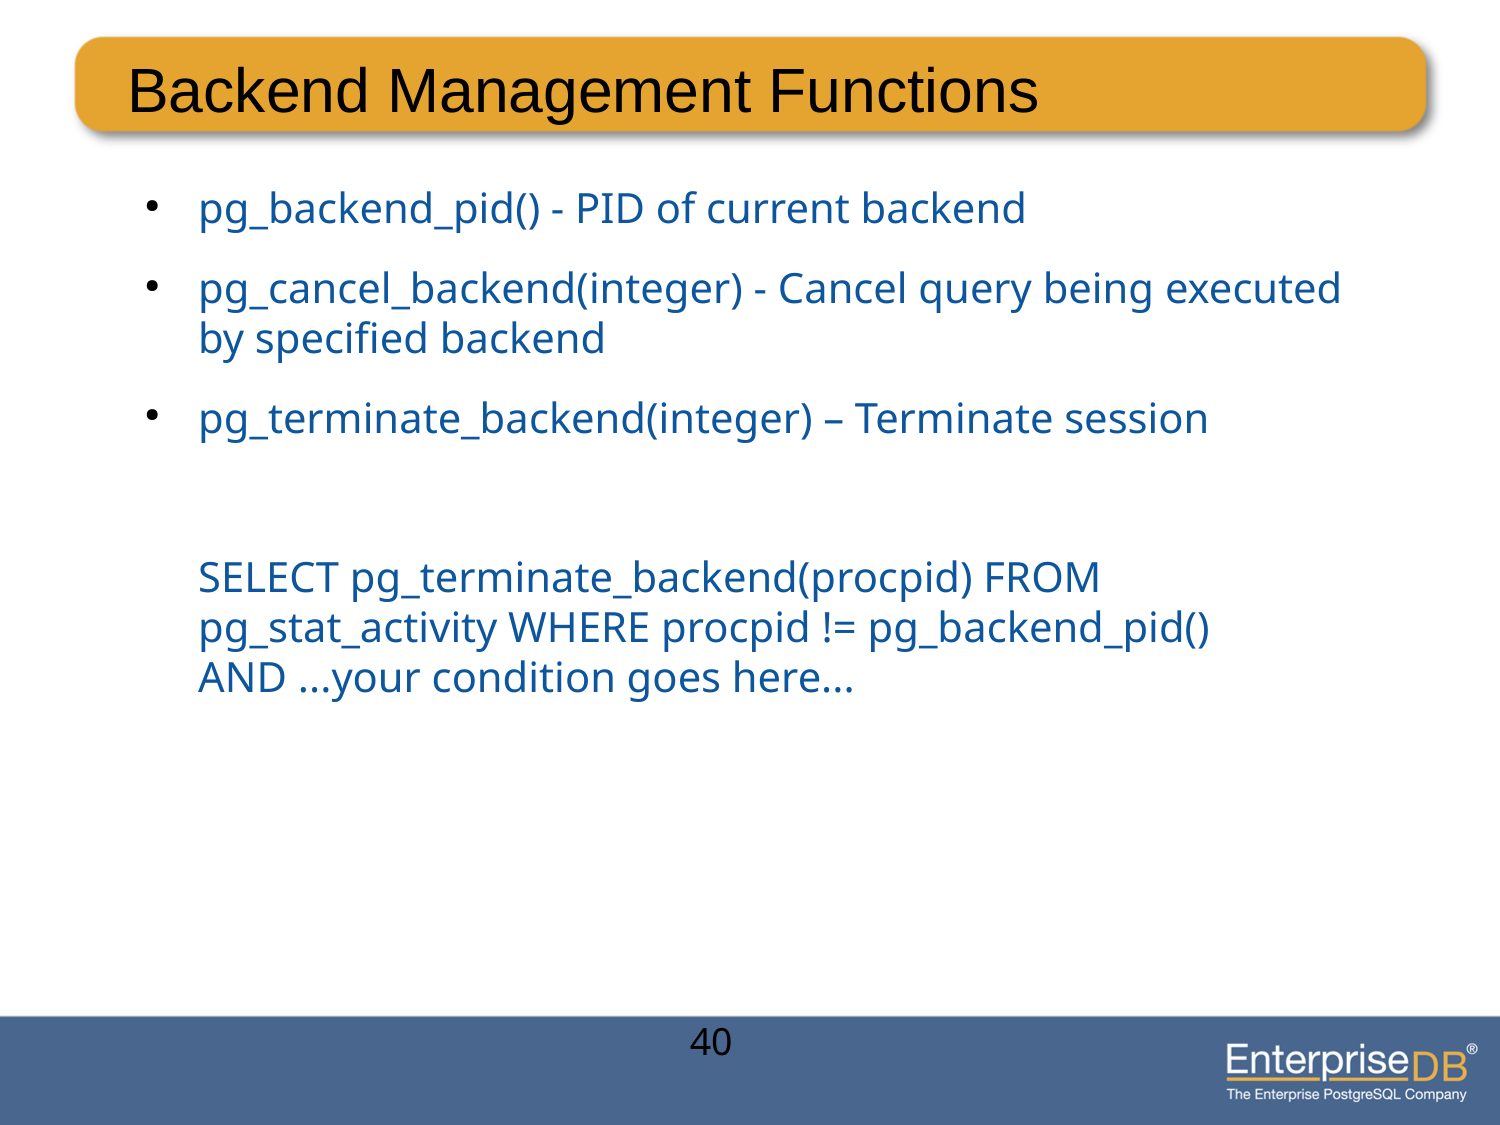

# Backend Management Functions
pg_backend_pid() - PID of current backend
pg_cancel_backend(integer) - Cancel query being executed by specified backend
pg_terminate_backend(integer) – Terminate session
SELECT pg_terminate_backend(procpid) FROM pg_stat_activity WHERE procpid != pg_backend_pid() AND ...your condition goes here...